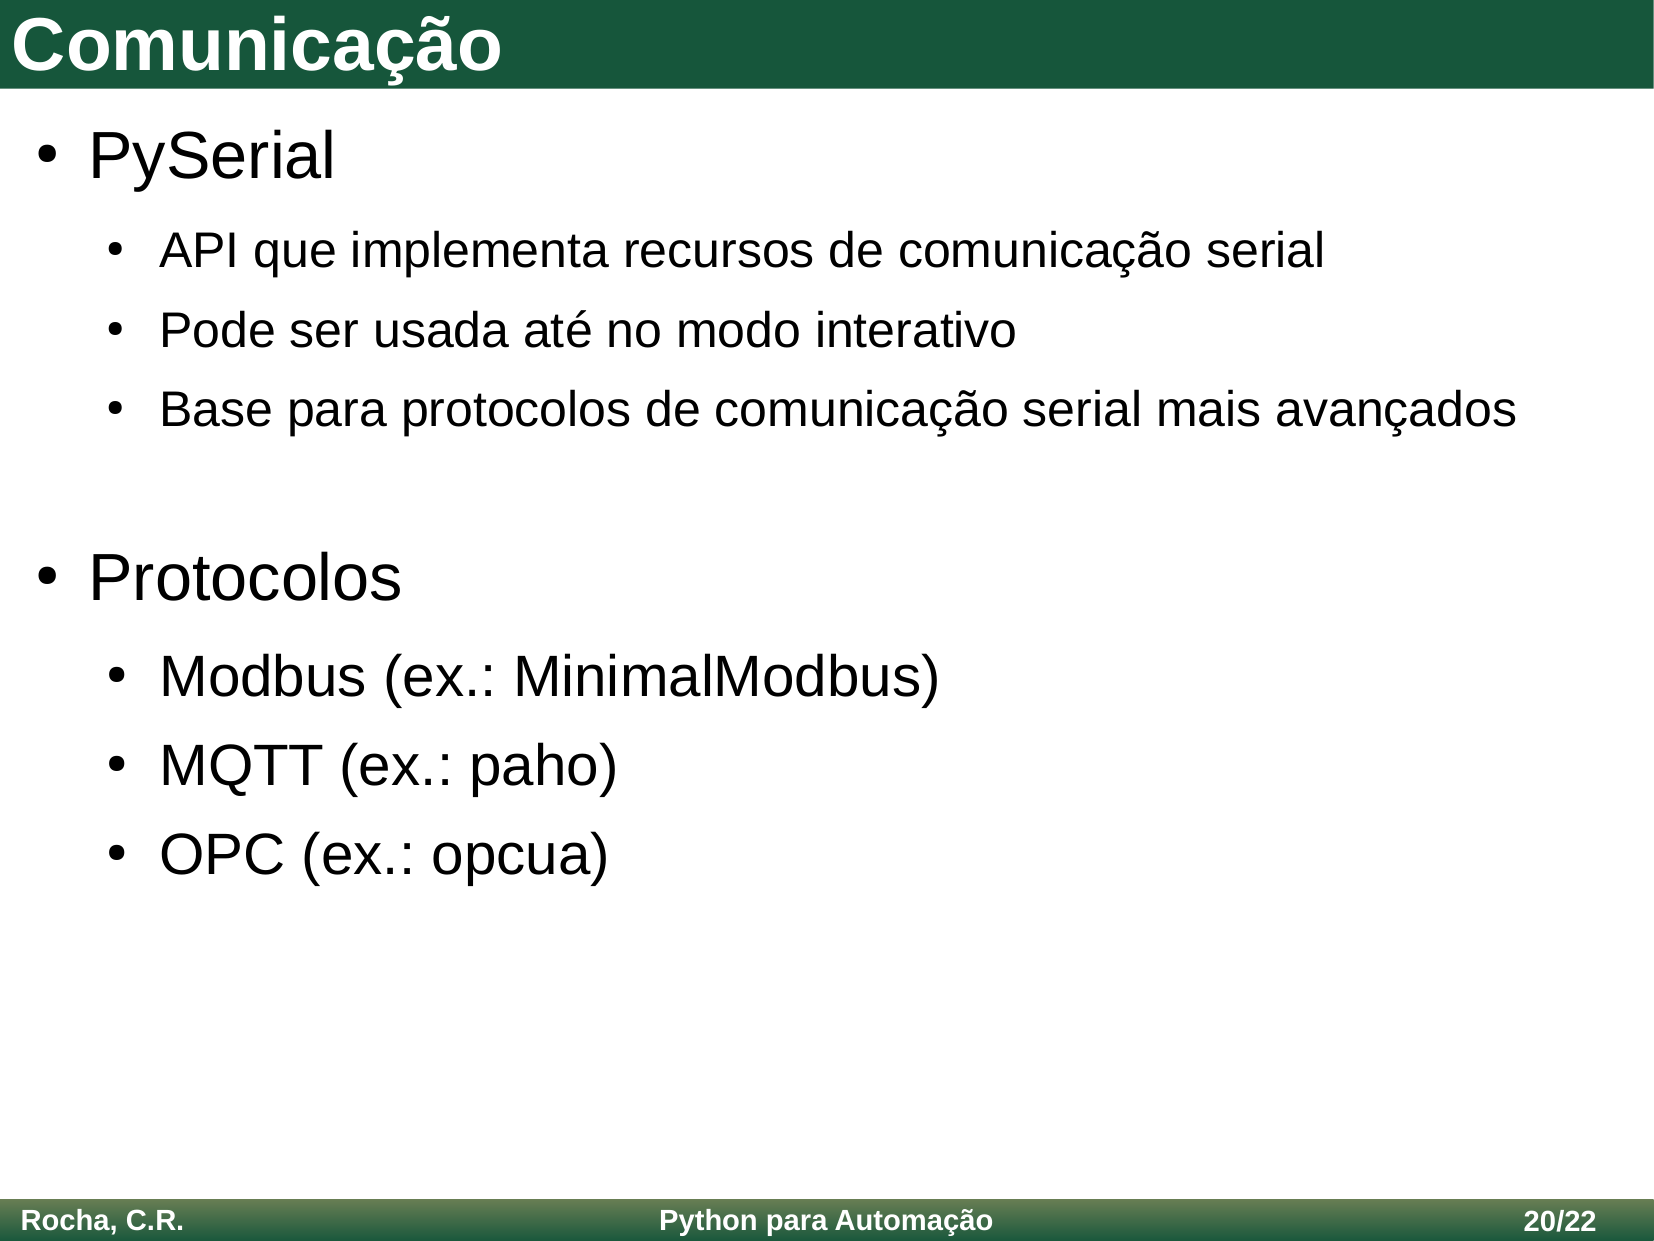

# Comunicação
PySerial
API que implementa recursos de comunicação serial
Pode ser usada até no modo interativo
Base para protocolos de comunicação serial mais avançados
Protocolos
Modbus (ex.: MinimalModbus)
MQTT (ex.: paho)
OPC (ex.: opcua)